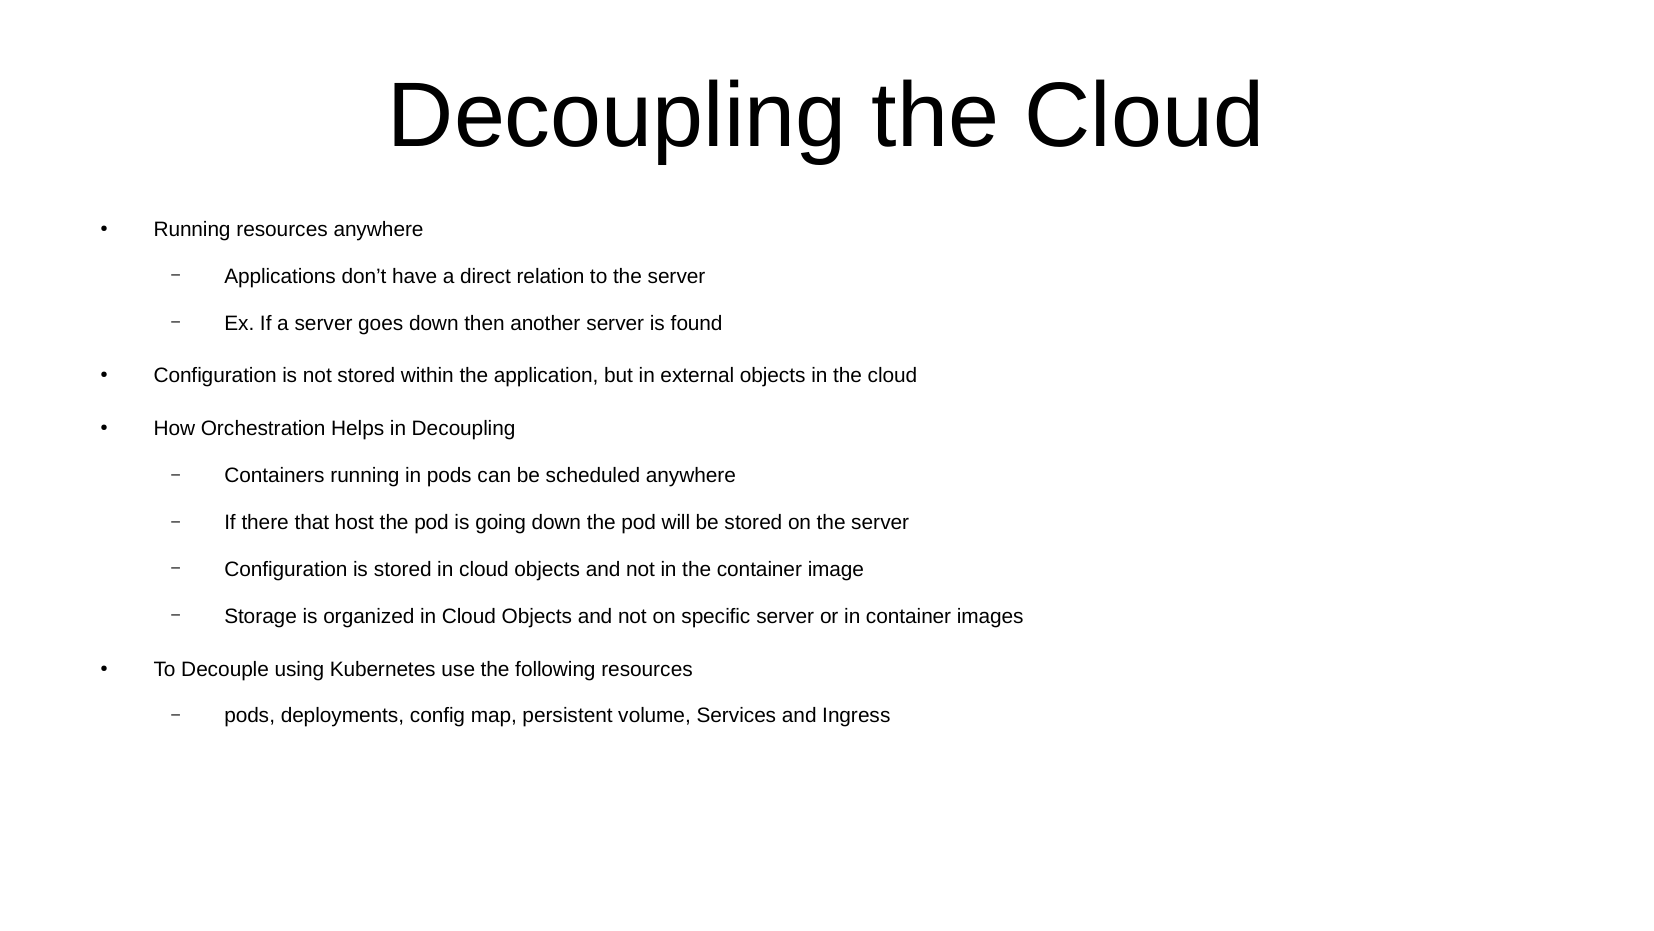

# Decoupling the Cloud
Running resources anywhere
Applications don’t have a direct relation to the server
Ex. If a server goes down then another server is found
Configuration is not stored within the application, but in external objects in the cloud
How Orchestration Helps in Decoupling
Containers running in pods can be scheduled anywhere
If there that host the pod is going down the pod will be stored on the server
Configuration is stored in cloud objects and not in the container image
Storage is organized in Cloud Objects and not on specific server or in container images
To Decouple using Kubernetes use the following resources
pods, deployments, config map, persistent volume, Services and Ingress